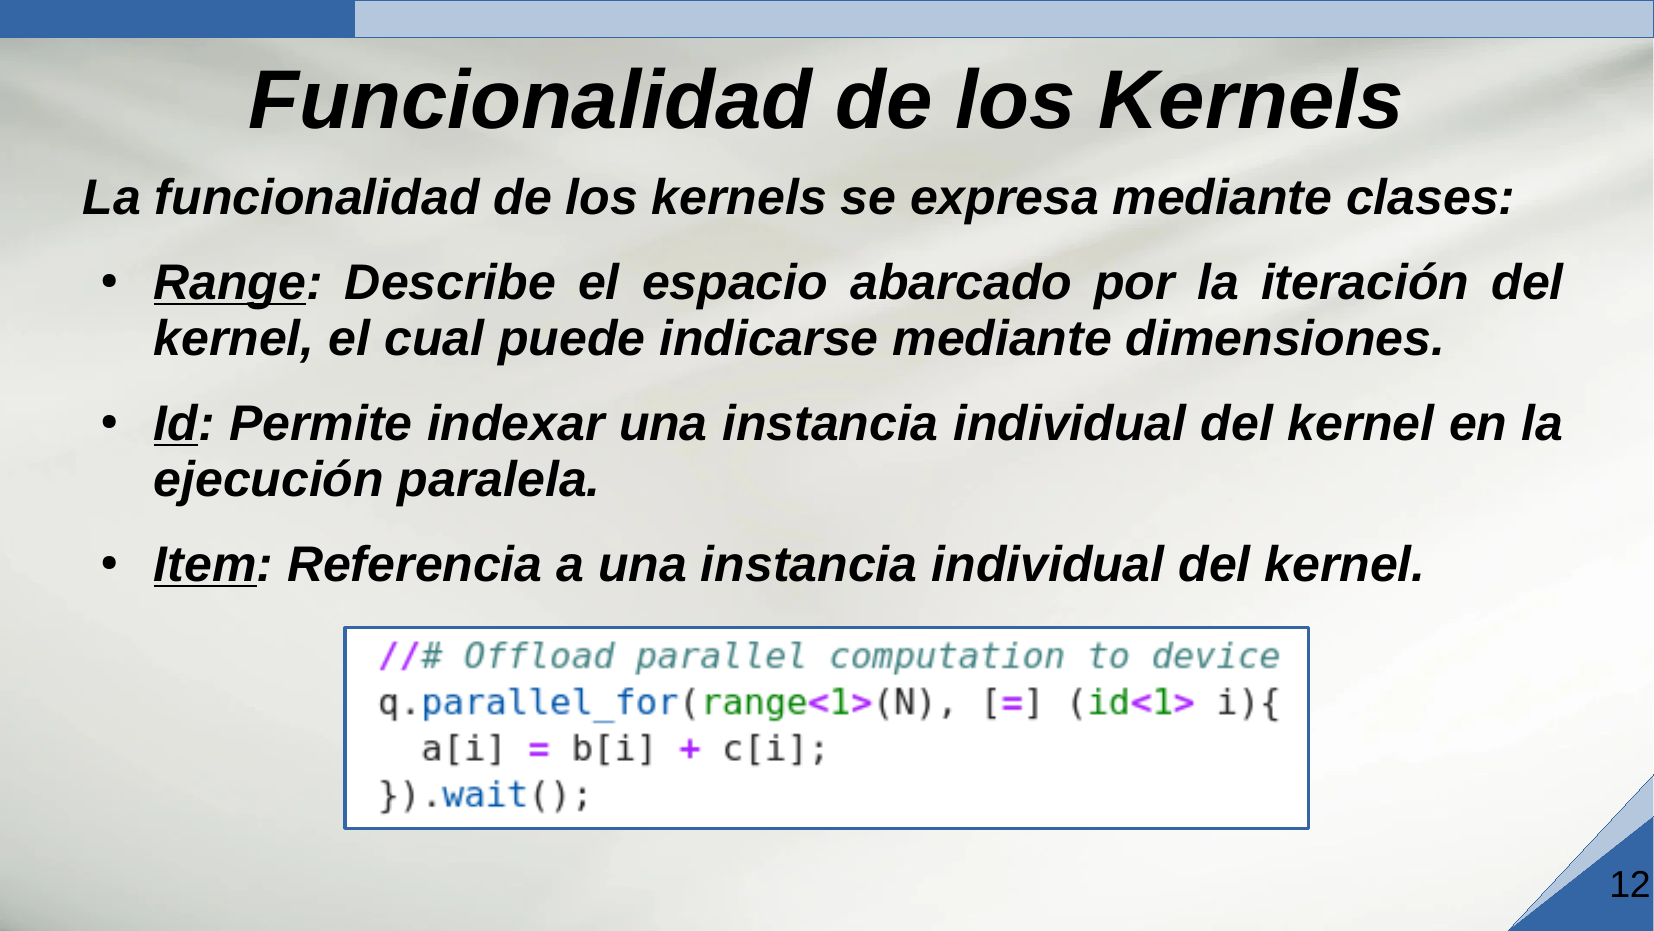

Funcionalidad de los Kernels
# La funcionalidad de los kernels se expresa mediante clases:
Range: Describe el espacio abarcado por la iteración del kernel, el cual puede indicarse mediante dimensiones.
Id: Permite indexar una instancia individual del kernel en la ejecución paralela.
Item: Referencia a una instancia individual del kernel.